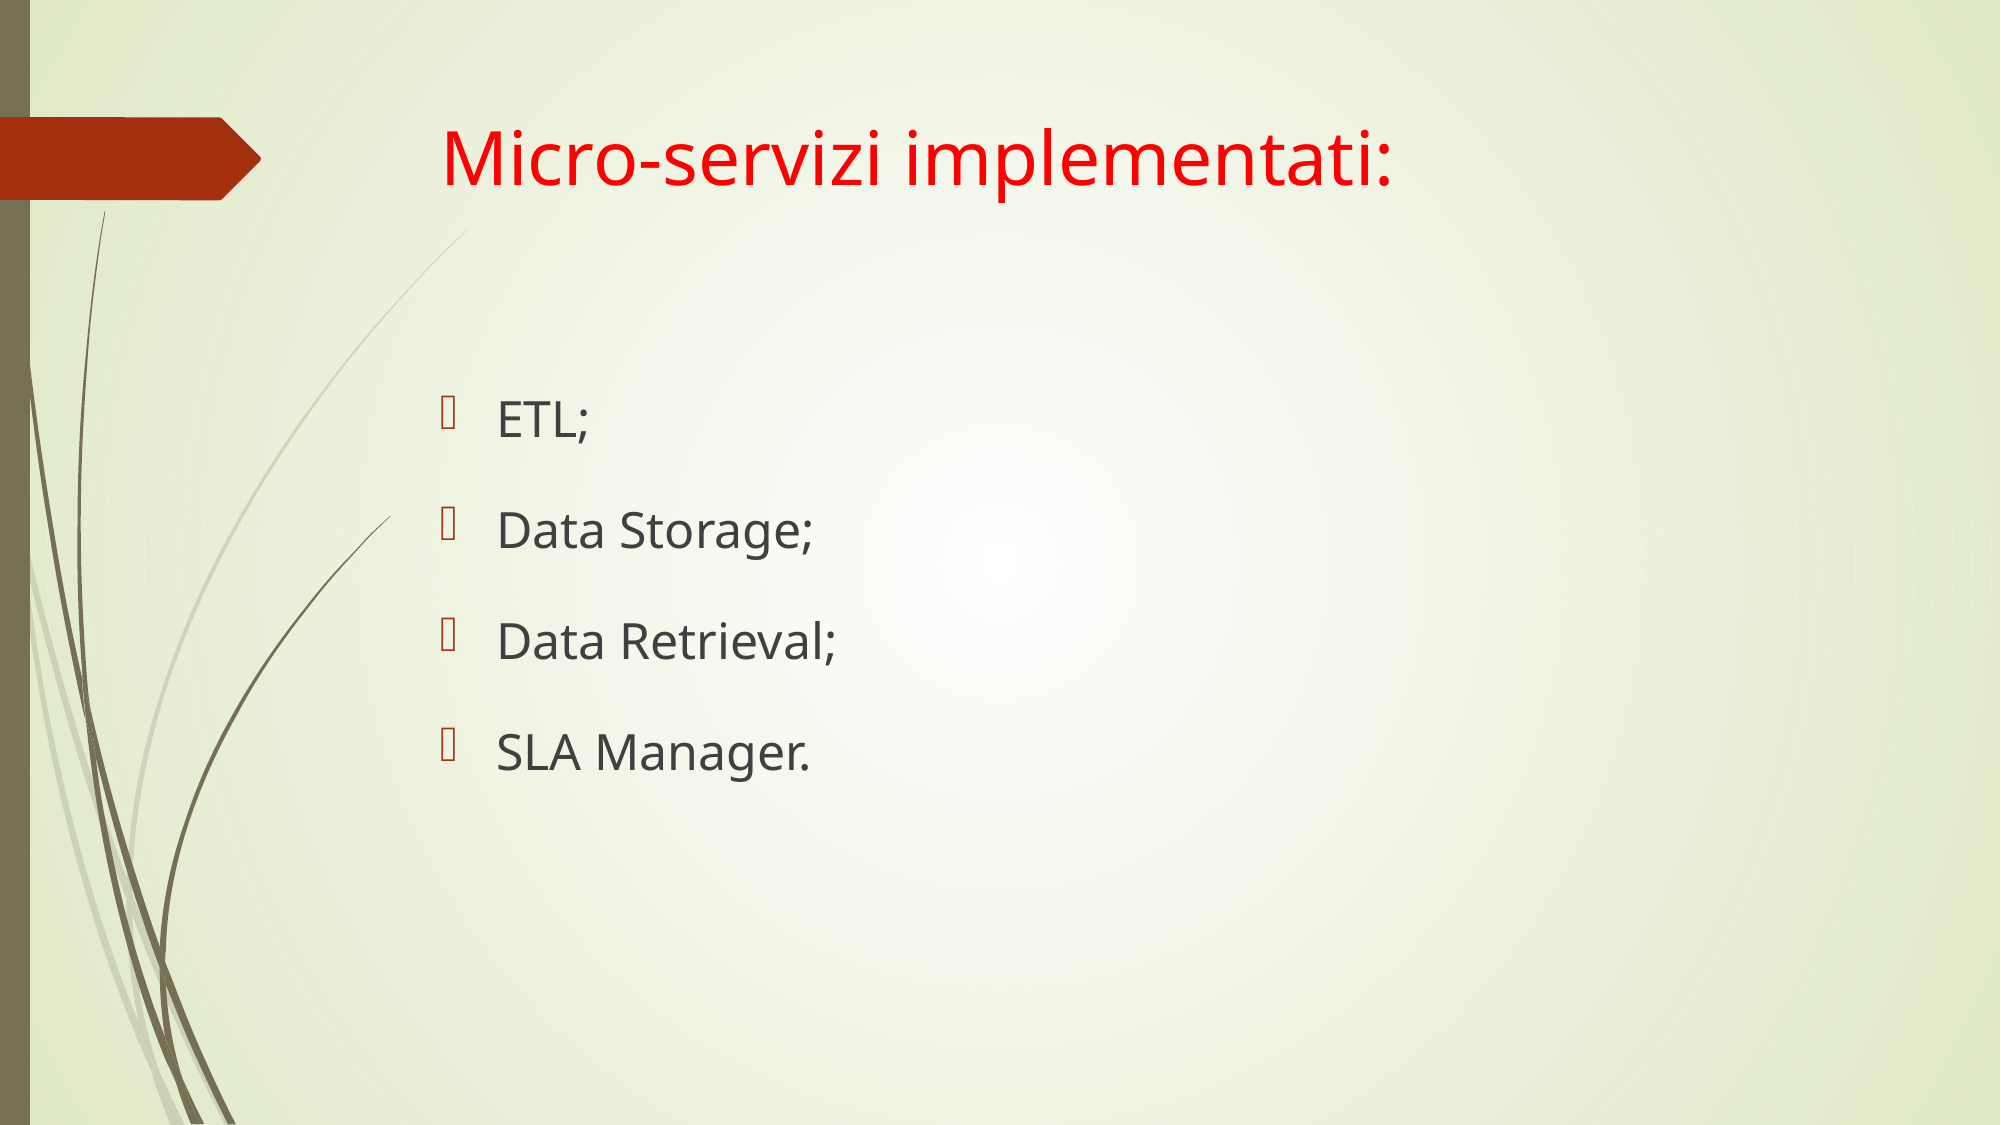

# Micro-servizi implementati:
ETL;
Data Storage;
Data Retrieval;
SLA Manager.